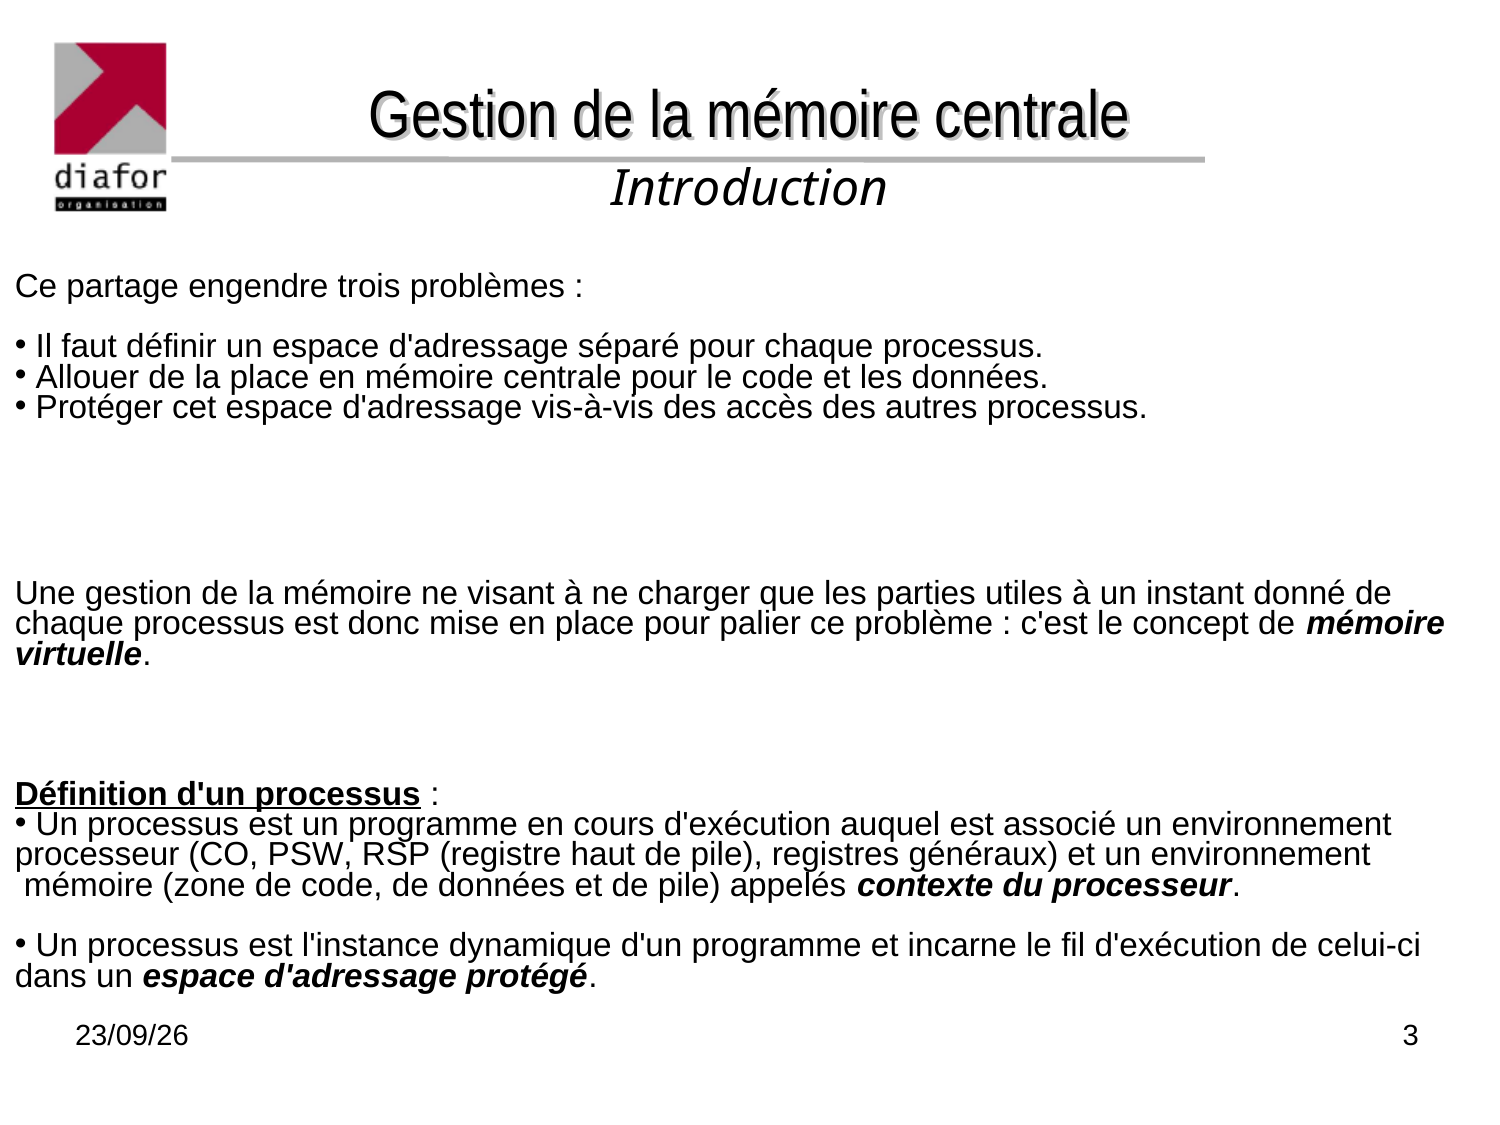

# Gestion de la mémoire centrale Introduction
Ce partage engendre trois problèmes :
 Il faut définir un espace d'adressage séparé pour chaque processus.
 Allouer de la place en mémoire centrale pour le code et les données.
 Protéger cet espace d'adressage vis-à-vis des accès des autres processus.
Une gestion de la mémoire ne visant à ne charger que les parties utiles à un instant donné de
chaque processus est donc mise en place pour palier ce problème : c'est le concept de mémoire
virtuelle.
Définition d'un processus :
 Un processus est un programme en cours d'exécution auquel est associé un environnement
processeur (CO, PSW, RSP (registre haut de pile), registres généraux) et un environnement
 mémoire (zone de code, de données et de pile) appelés contexte du processeur.
 Un processus est l'instance dynamique d'un programme et incarne le fil d'exécution de celui-ci
dans un espace d'adressage protégé.
3